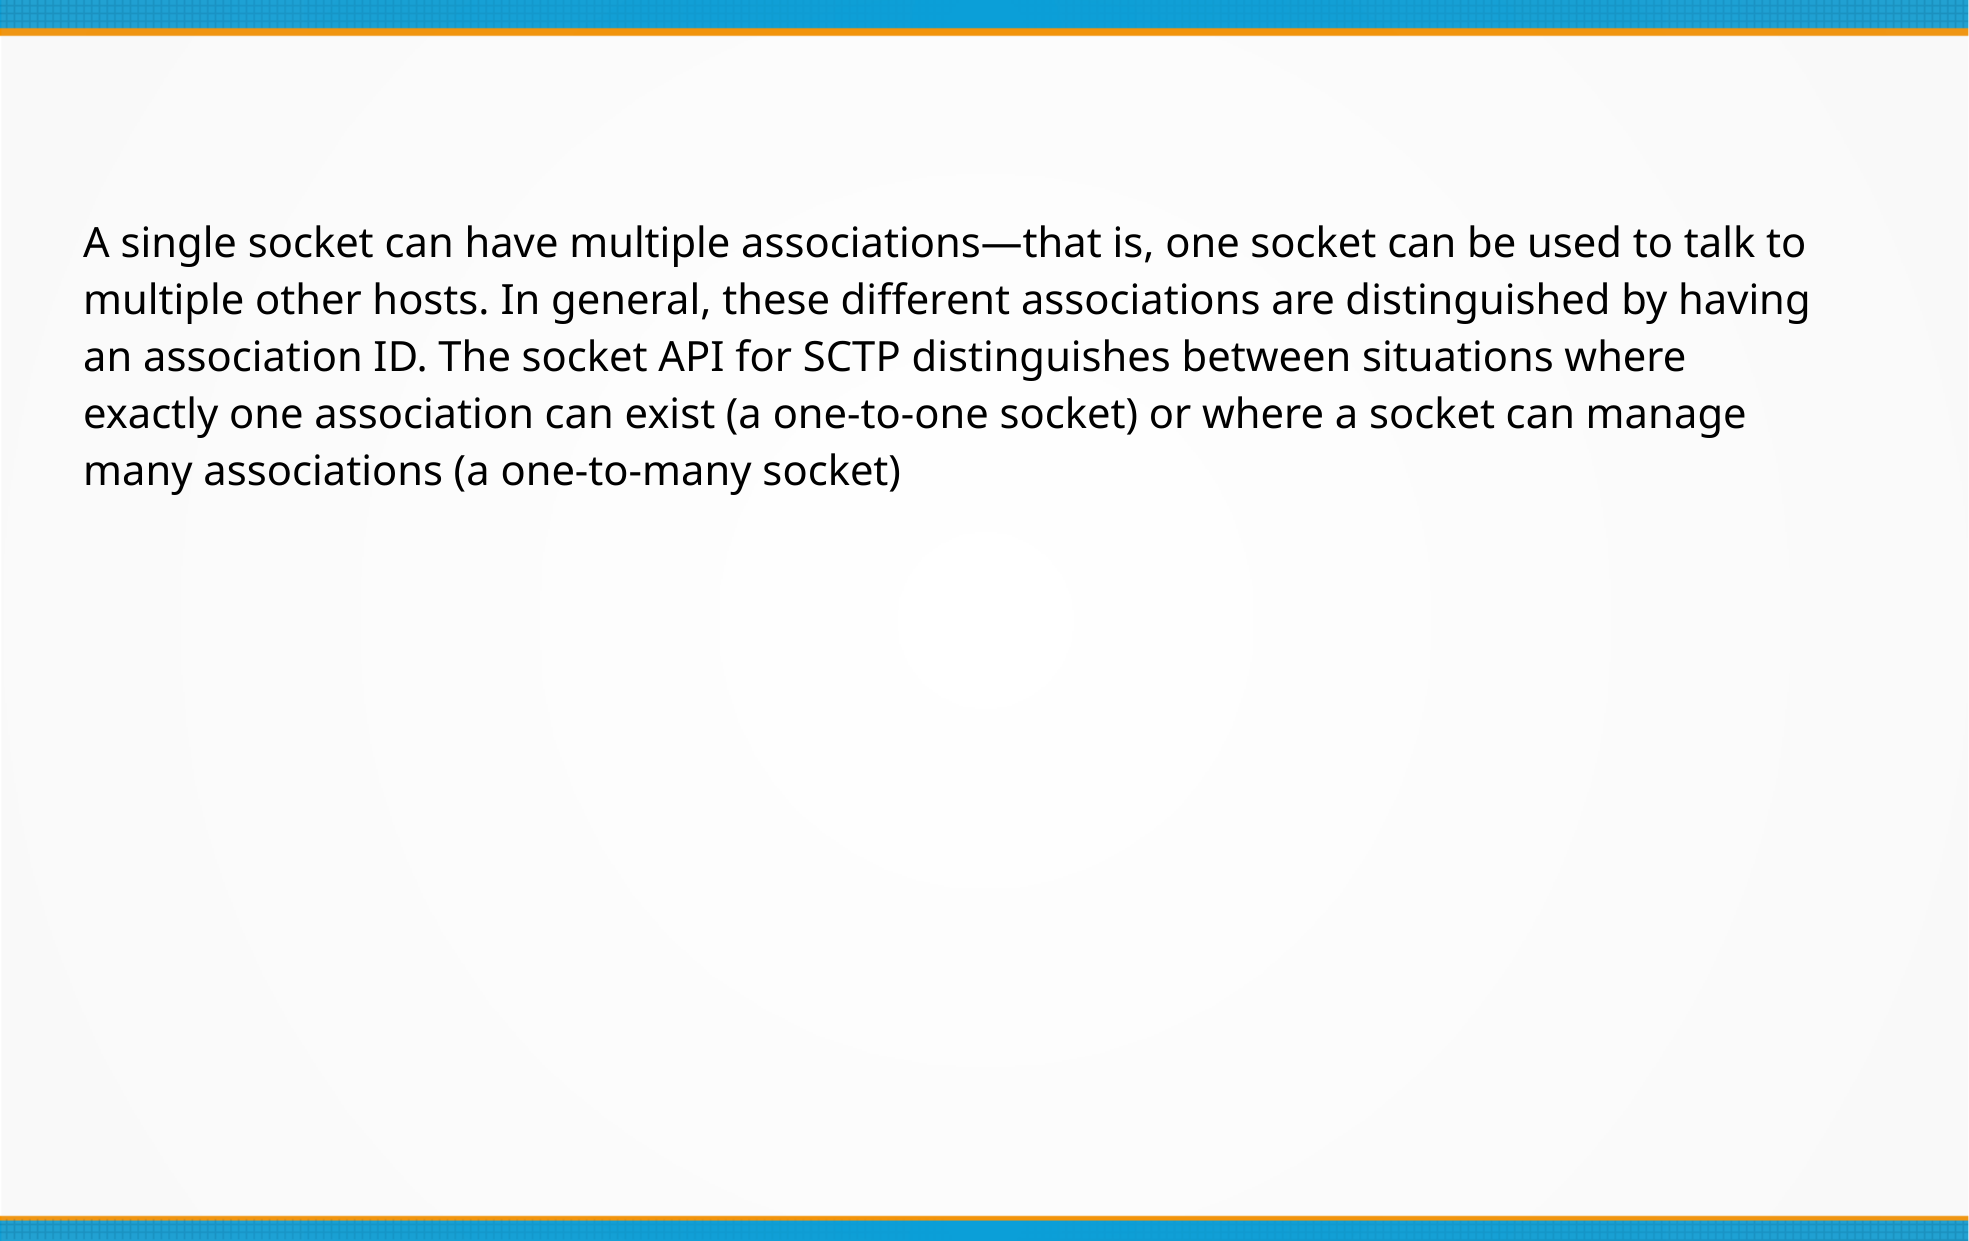

A single socket can have multiple associations—that is, one socket can be used to talk to multiple other hosts. In general, these different associations are distinguished by having an association ID. The socket API for SCTP distinguishes between situations where exactly one association can exist (a one-to-one socket) or where a socket can manage many associations (a one-to-many socket)